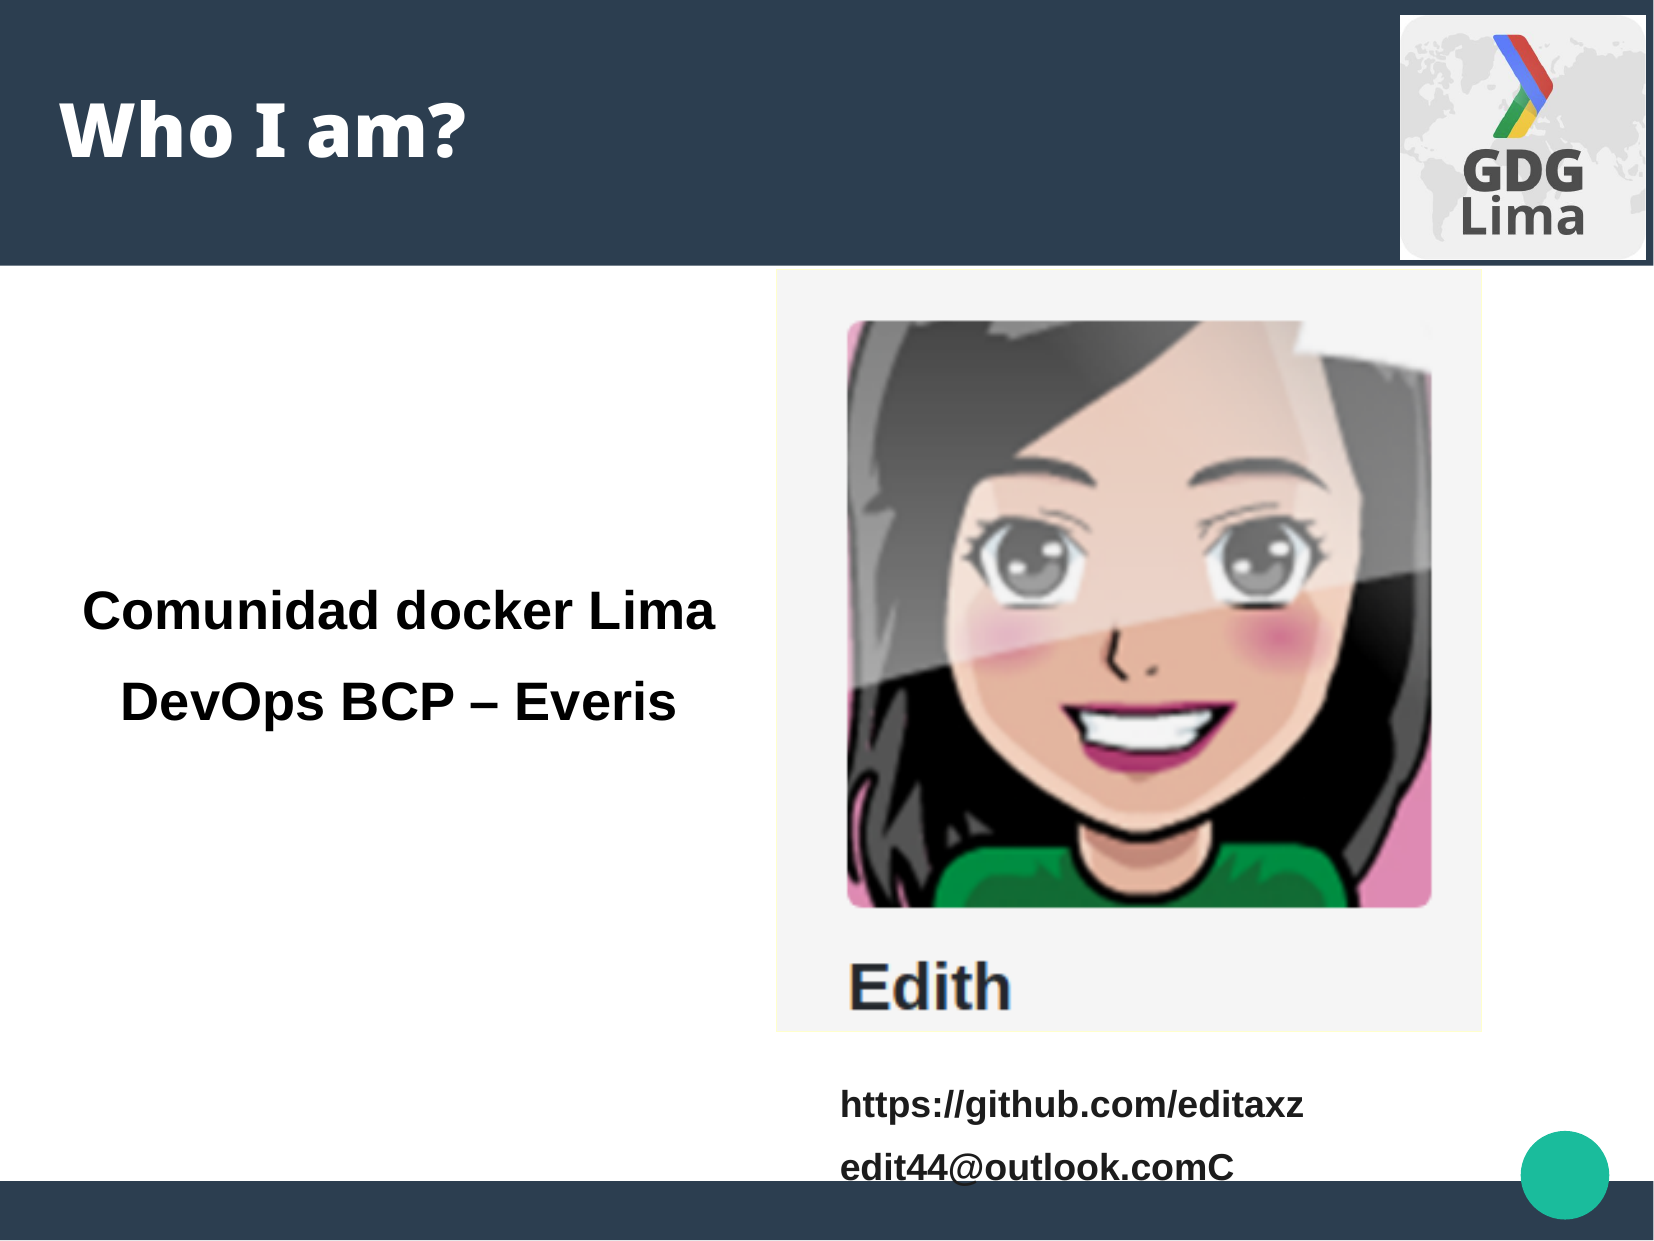

# Who I am?
Comunidad docker Lima
DevOps BCP – Everis
https://github.com/editaxz
edit44@outlook.comC